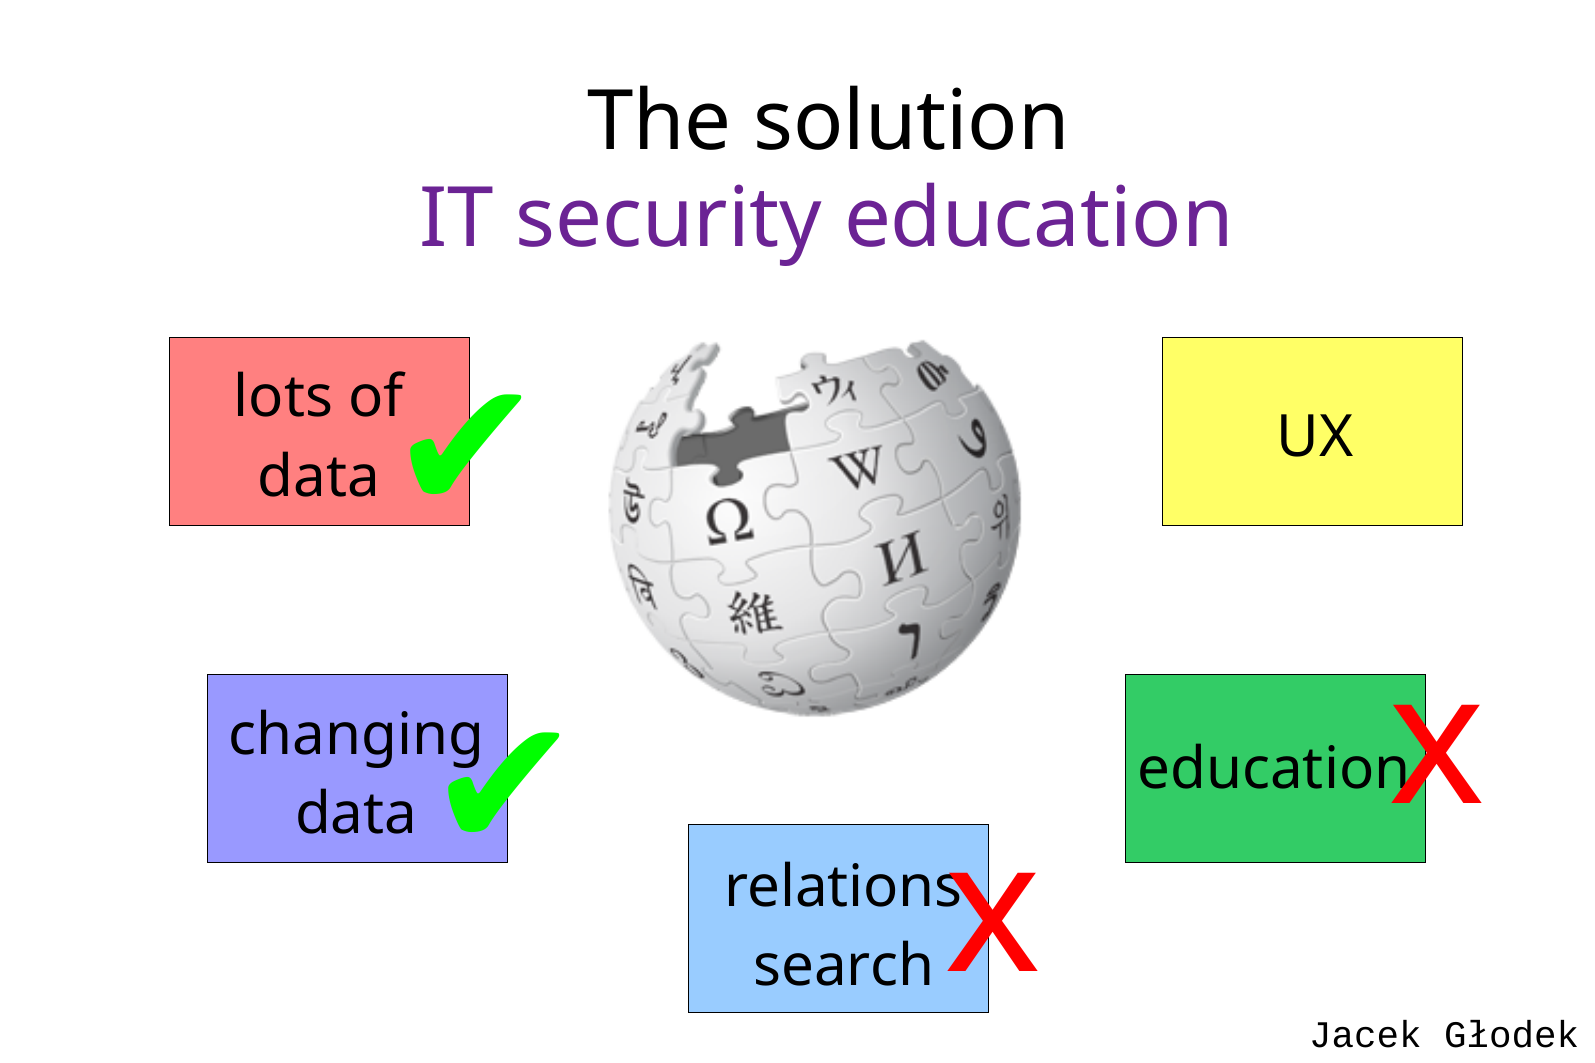

The solution
IT security education
✔
lots of
data
UX
x
✔
changing
data
education
x
relations
search
Jacek Głodek